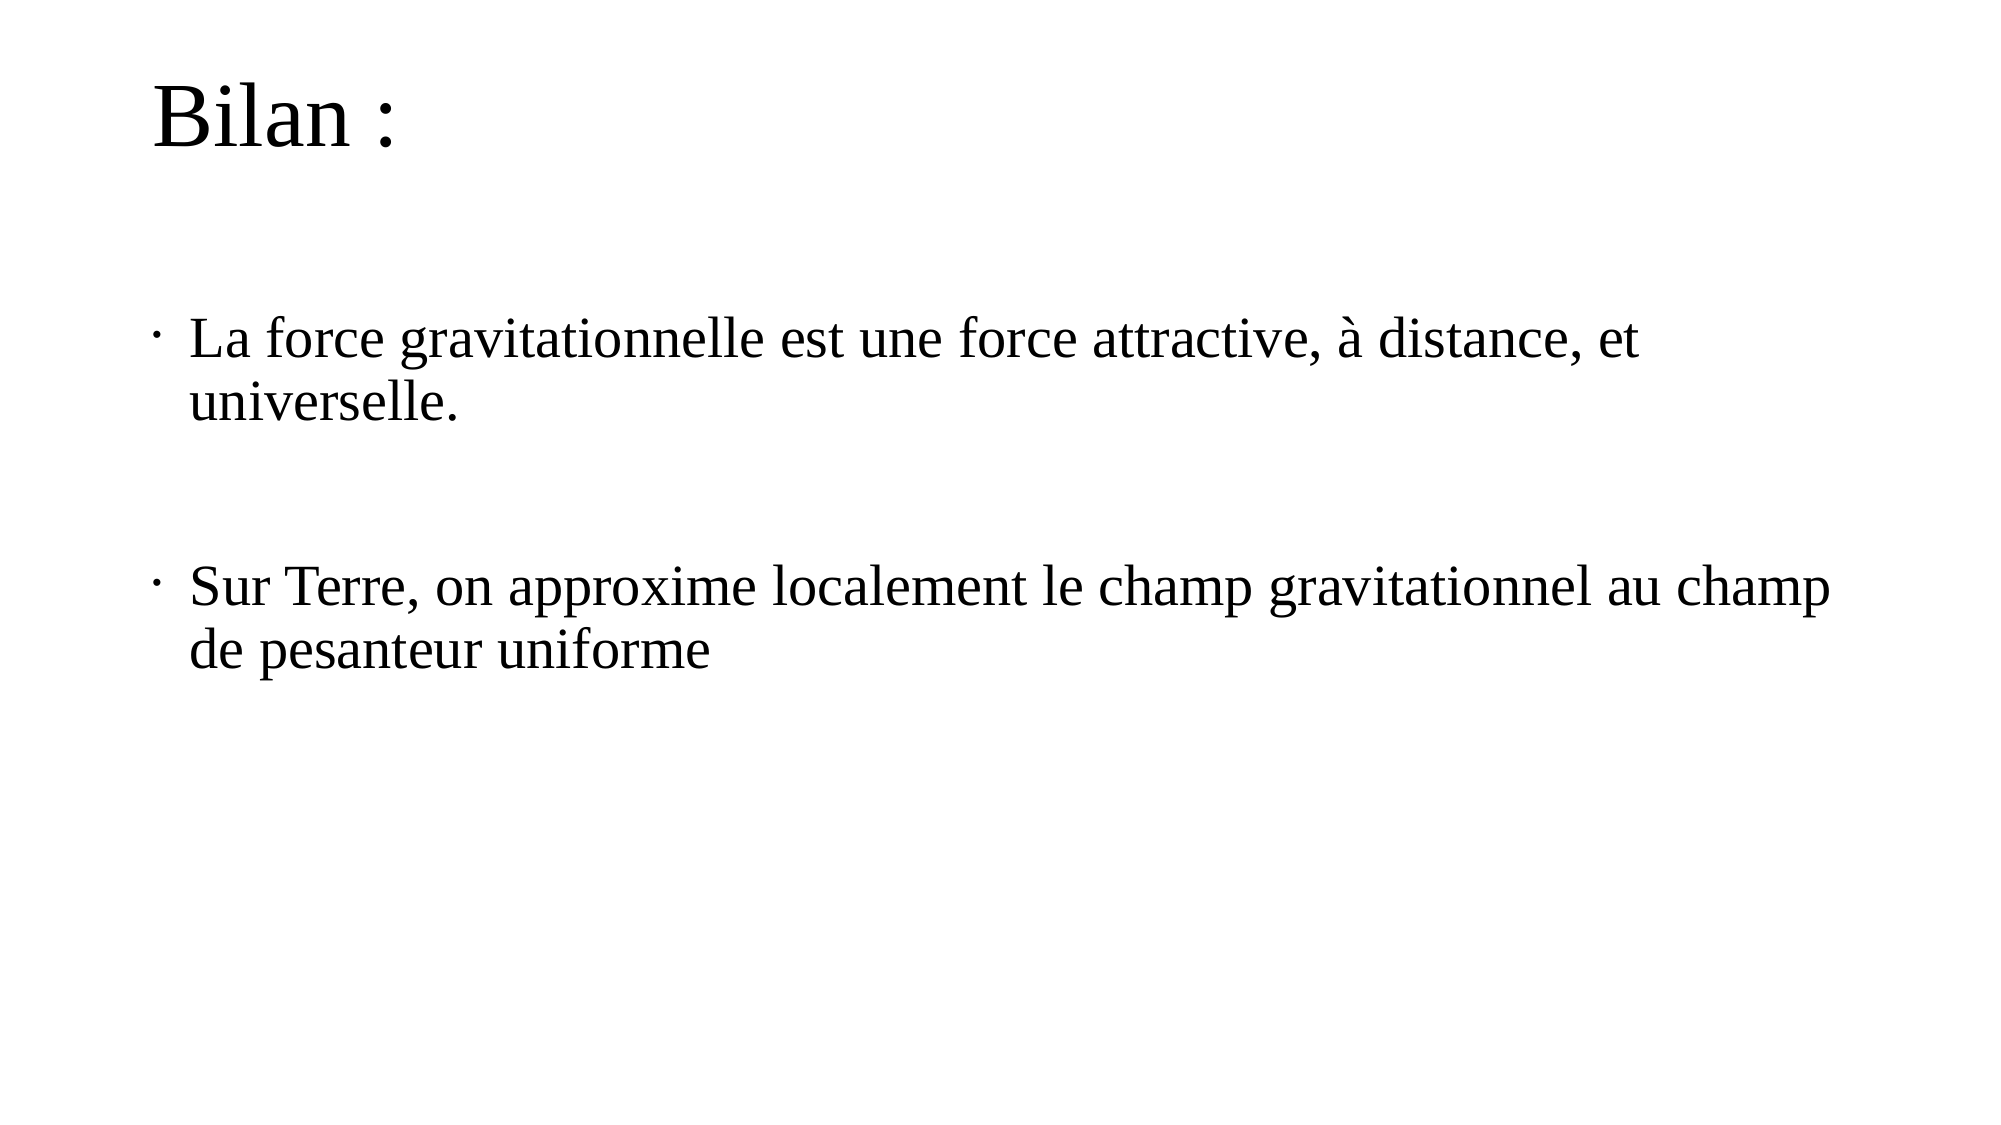

# Bilan :
La force gravitationnelle est une force attractive, à distance, et universelle.
Sur Terre, on approxime localement le champ gravitationnel au champ de pesanteur uniforme